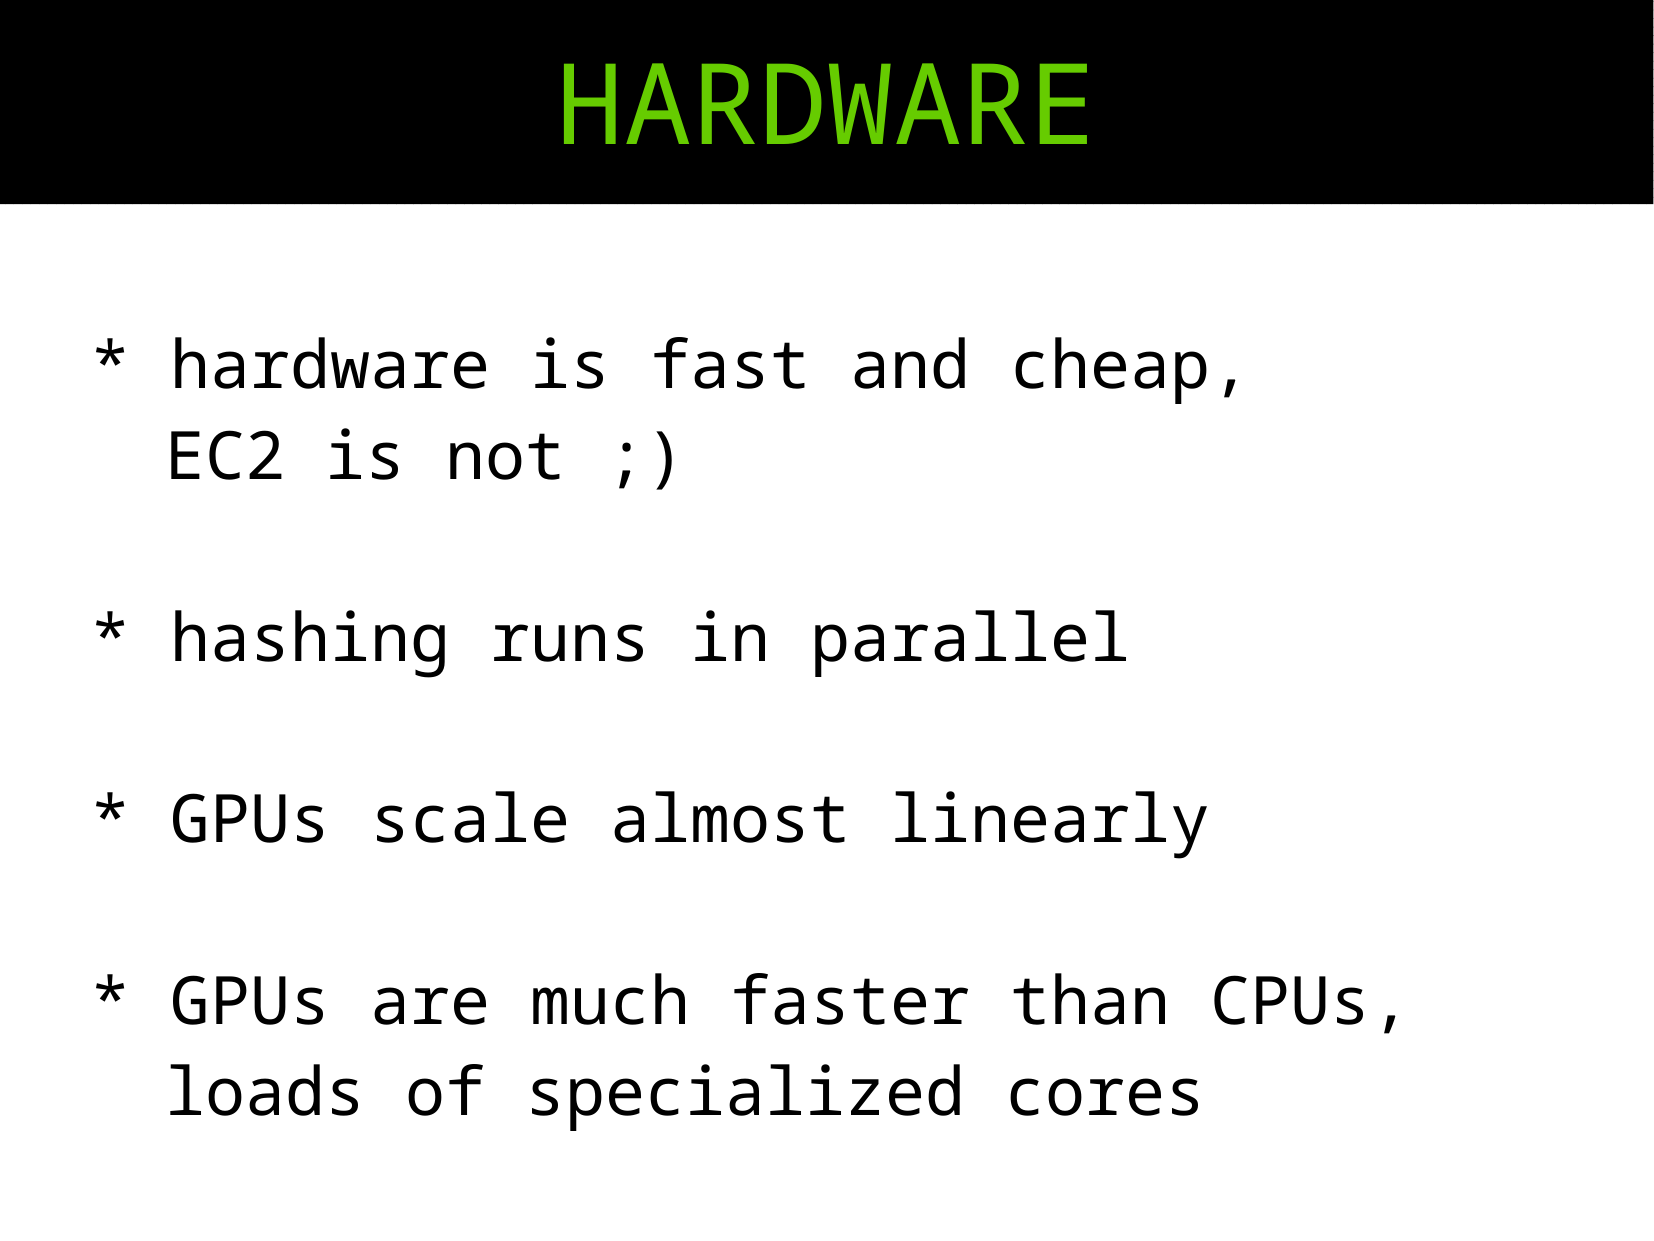

# HARDWARE
* hardware is fast and cheap,
	EC2 is not ;)
* hashing runs in parallel
* GPUs scale almost linearly
* GPUs are much faster than CPUs,
	loads of specialized cores